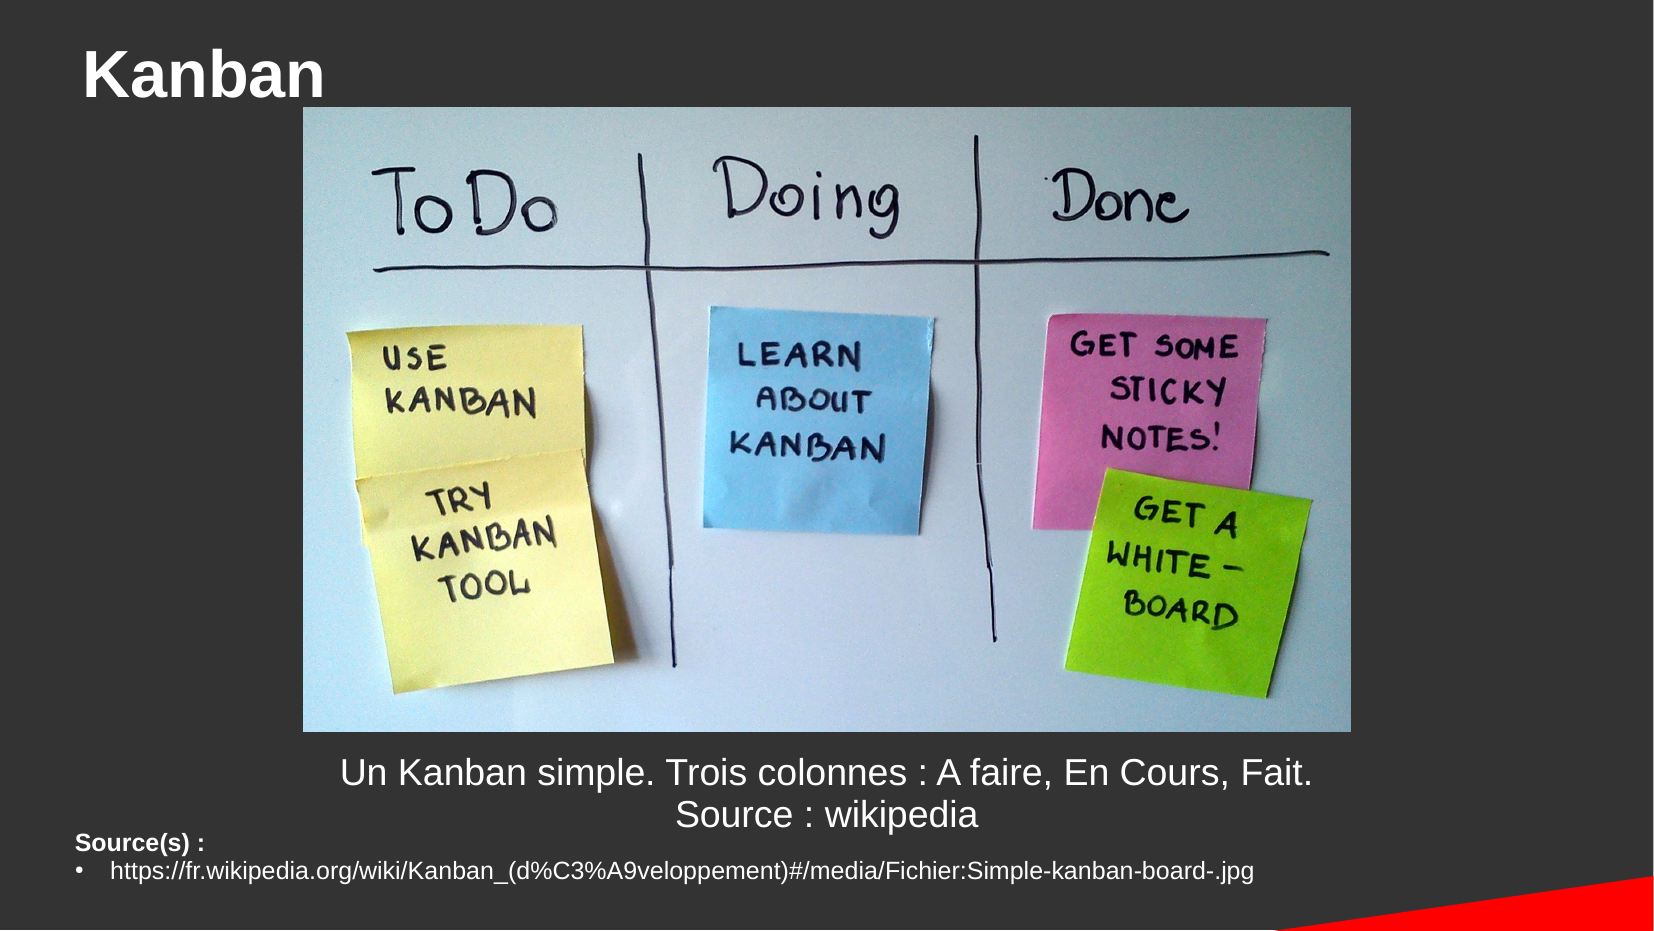

# Kanban
Un Kanban simple. Trois colonnes : A faire, En Cours, Fait.
Source : wikipedia
Source(s) :
https://fr.wikipedia.org/wiki/Kanban_(d%C3%A9veloppement)#/media/Fichier:Simple-kanban-board-.jpg